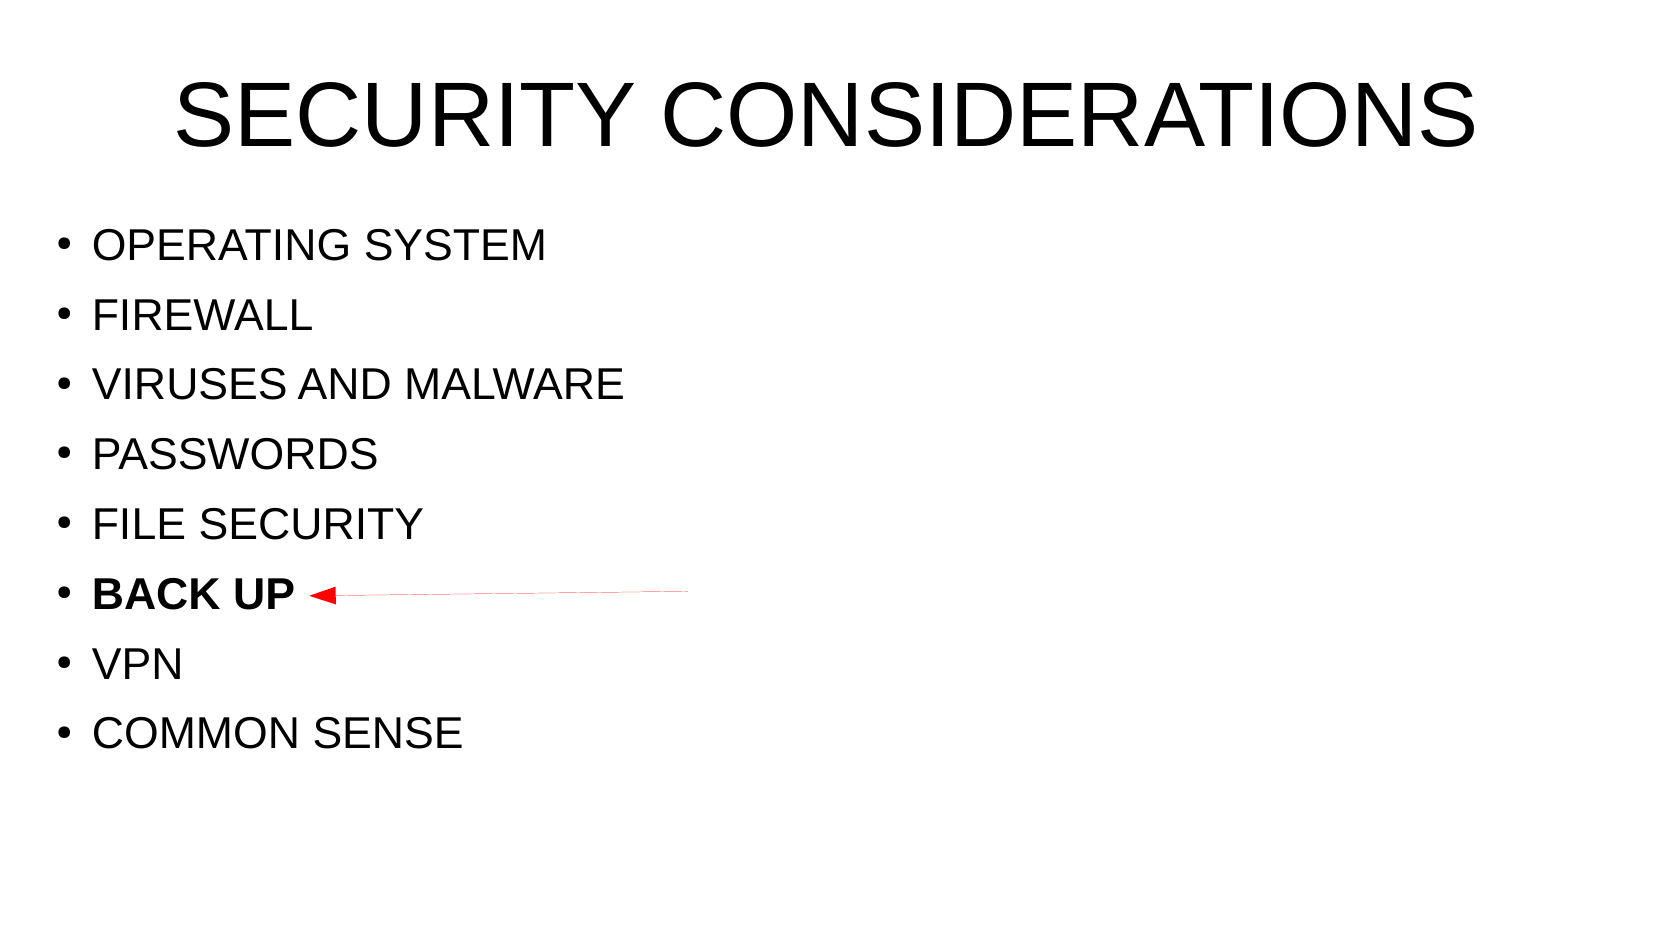

# SECURITY CONSIDERATIONS
OPERATING SYSTEM
FIREWALL
VIRUSES AND MALWARE
PASSWORDS
FILE SECURITY
BACK UP
VPN
COMMON SENSE